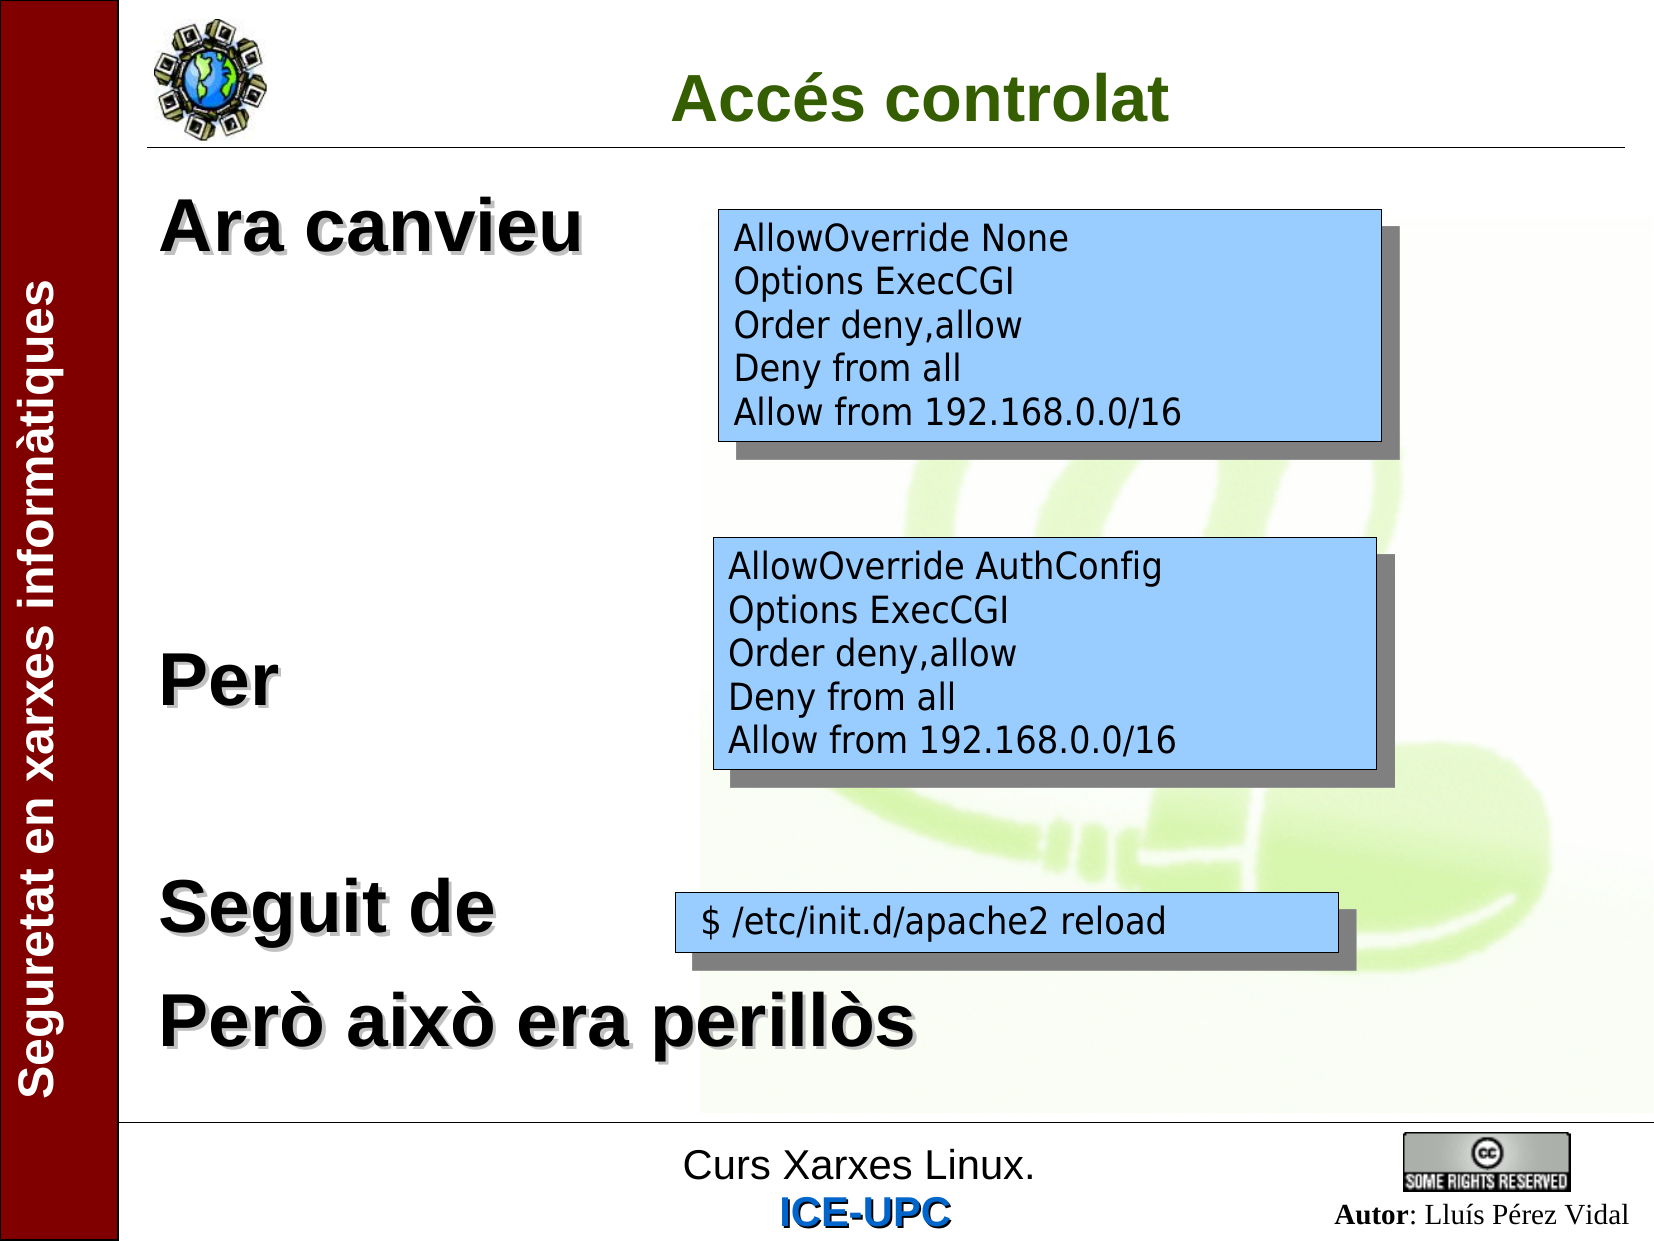

# Accés controlat
Ara canvieu
Per
Seguit de
Però això era perillòs
AllowOverride None
Options ExecCGI
Order deny,allow
Deny from all
Allow from 192.168.0.0/16
AllowOverride AuthConfig
Options ExecCGI
Order deny,allow
Deny from all
Allow from 192.168.0.0/16
 $ /etc/init.d/apache2 reload